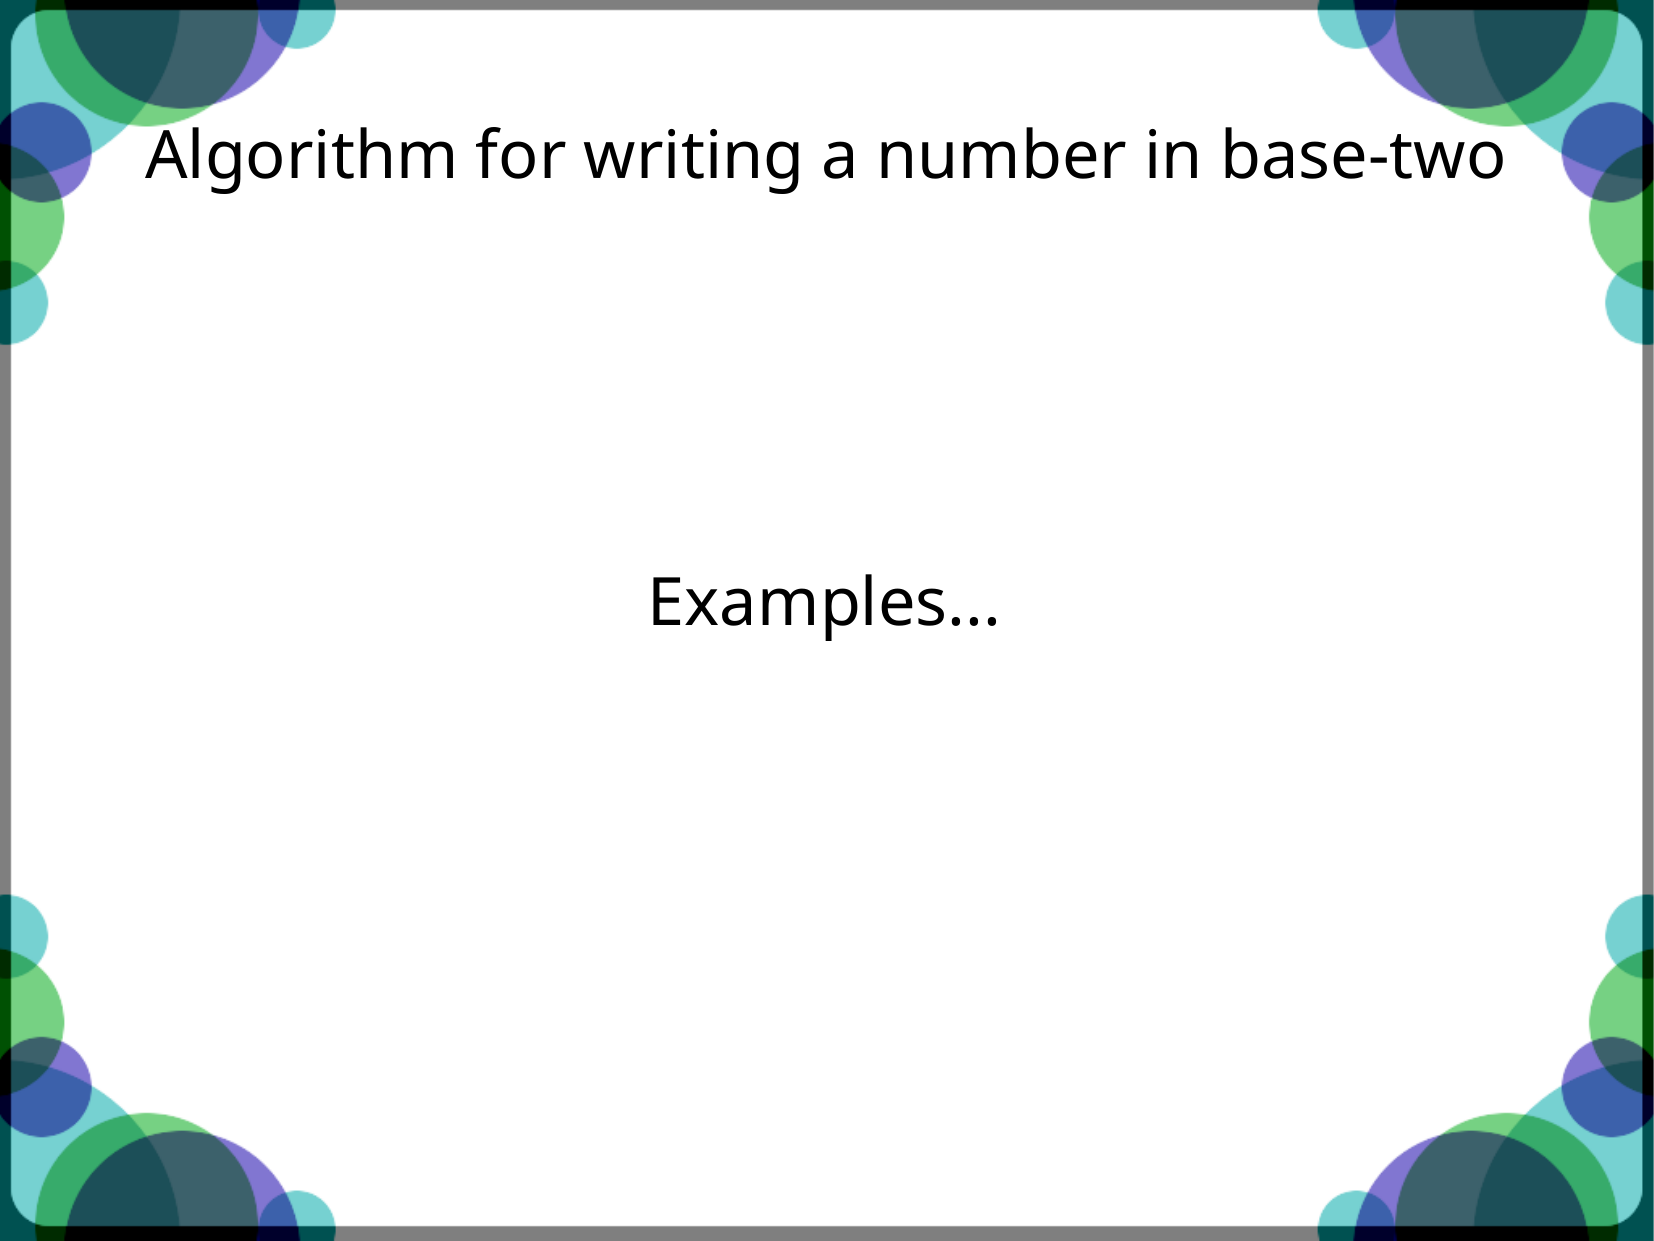

# Algorithm for writing a number in base-two
Examples...